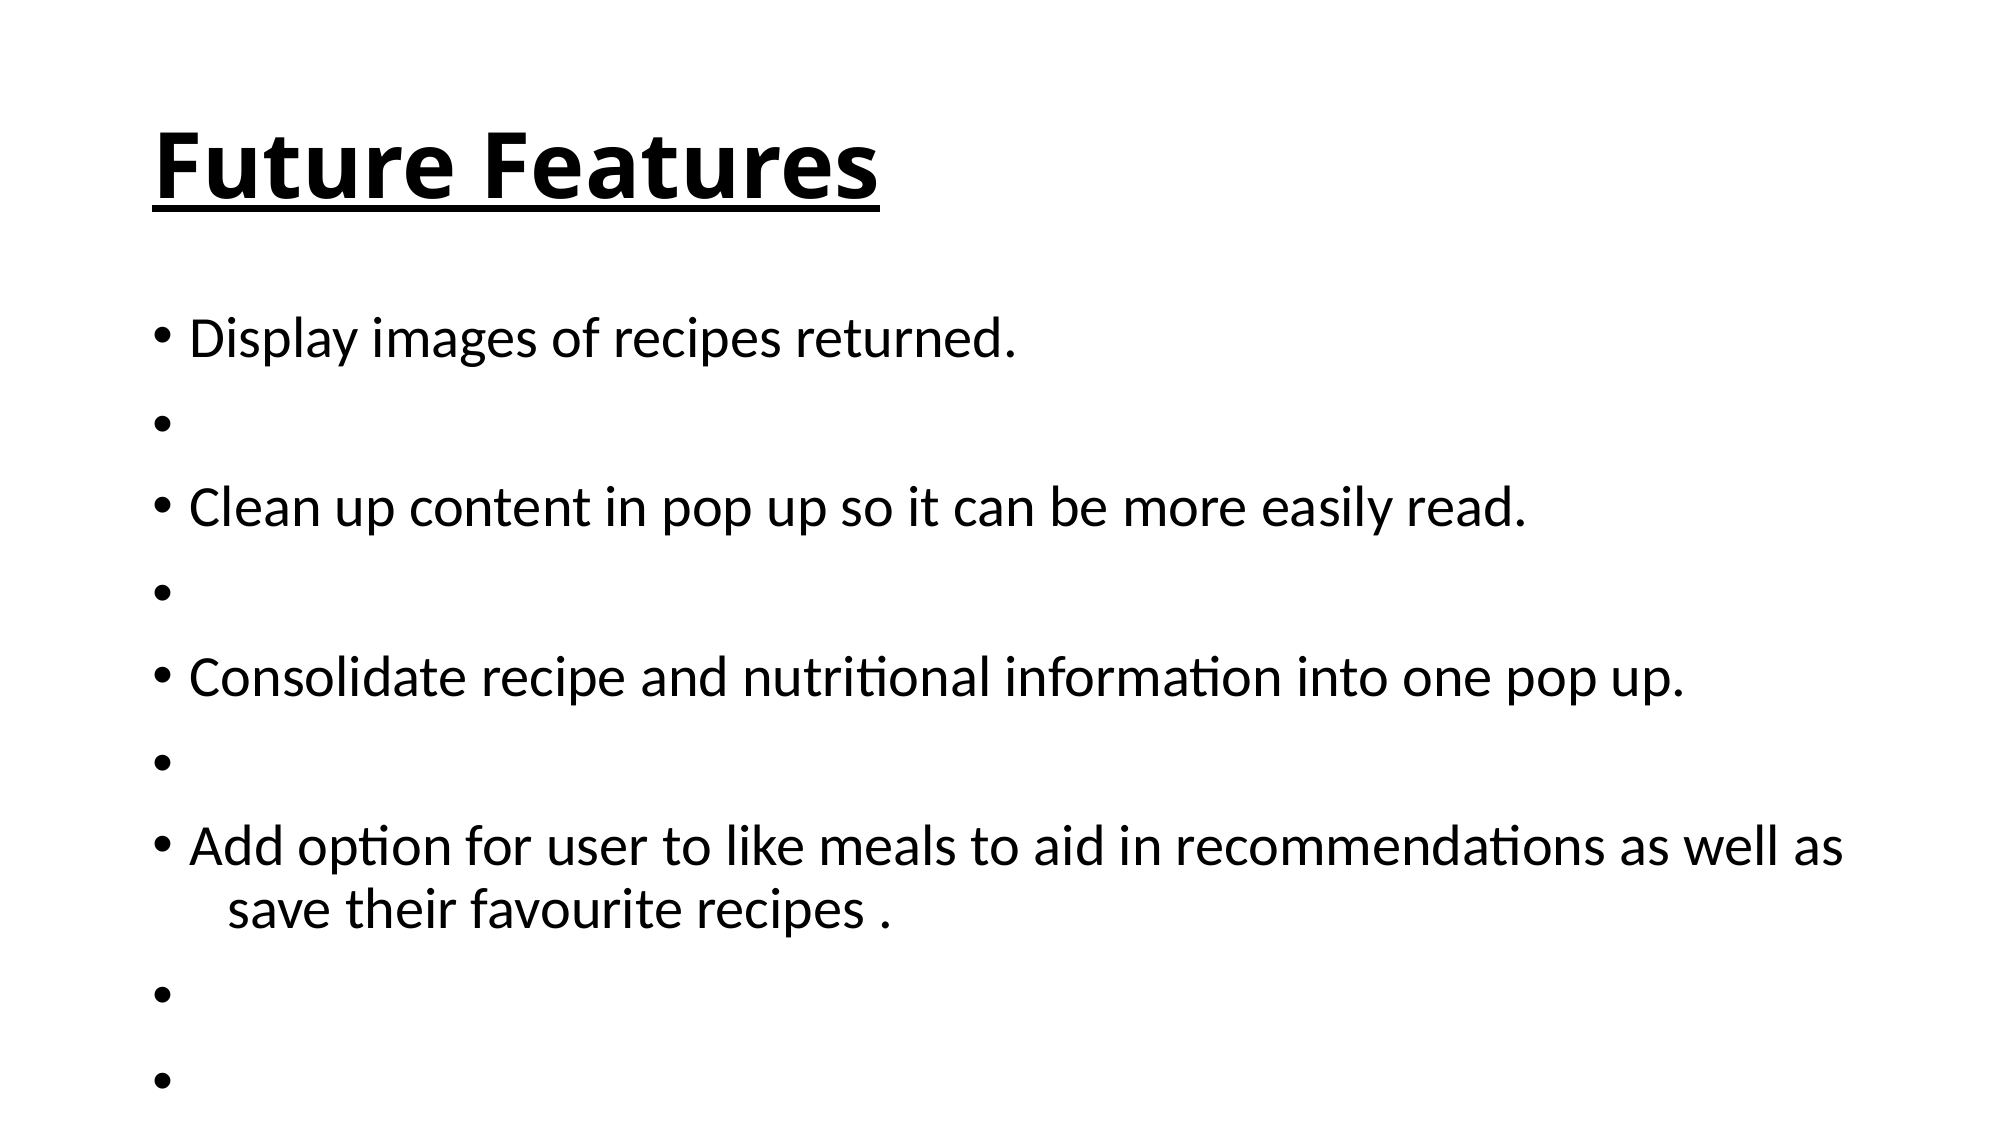

# Future Features
Display images of recipes returned.
Clean up content in pop up so it can be more easily read.
Consolidate recipe and nutritional information into one pop up.
Add option for user to like meals to aid in recommendations as well as save their favourite recipes .